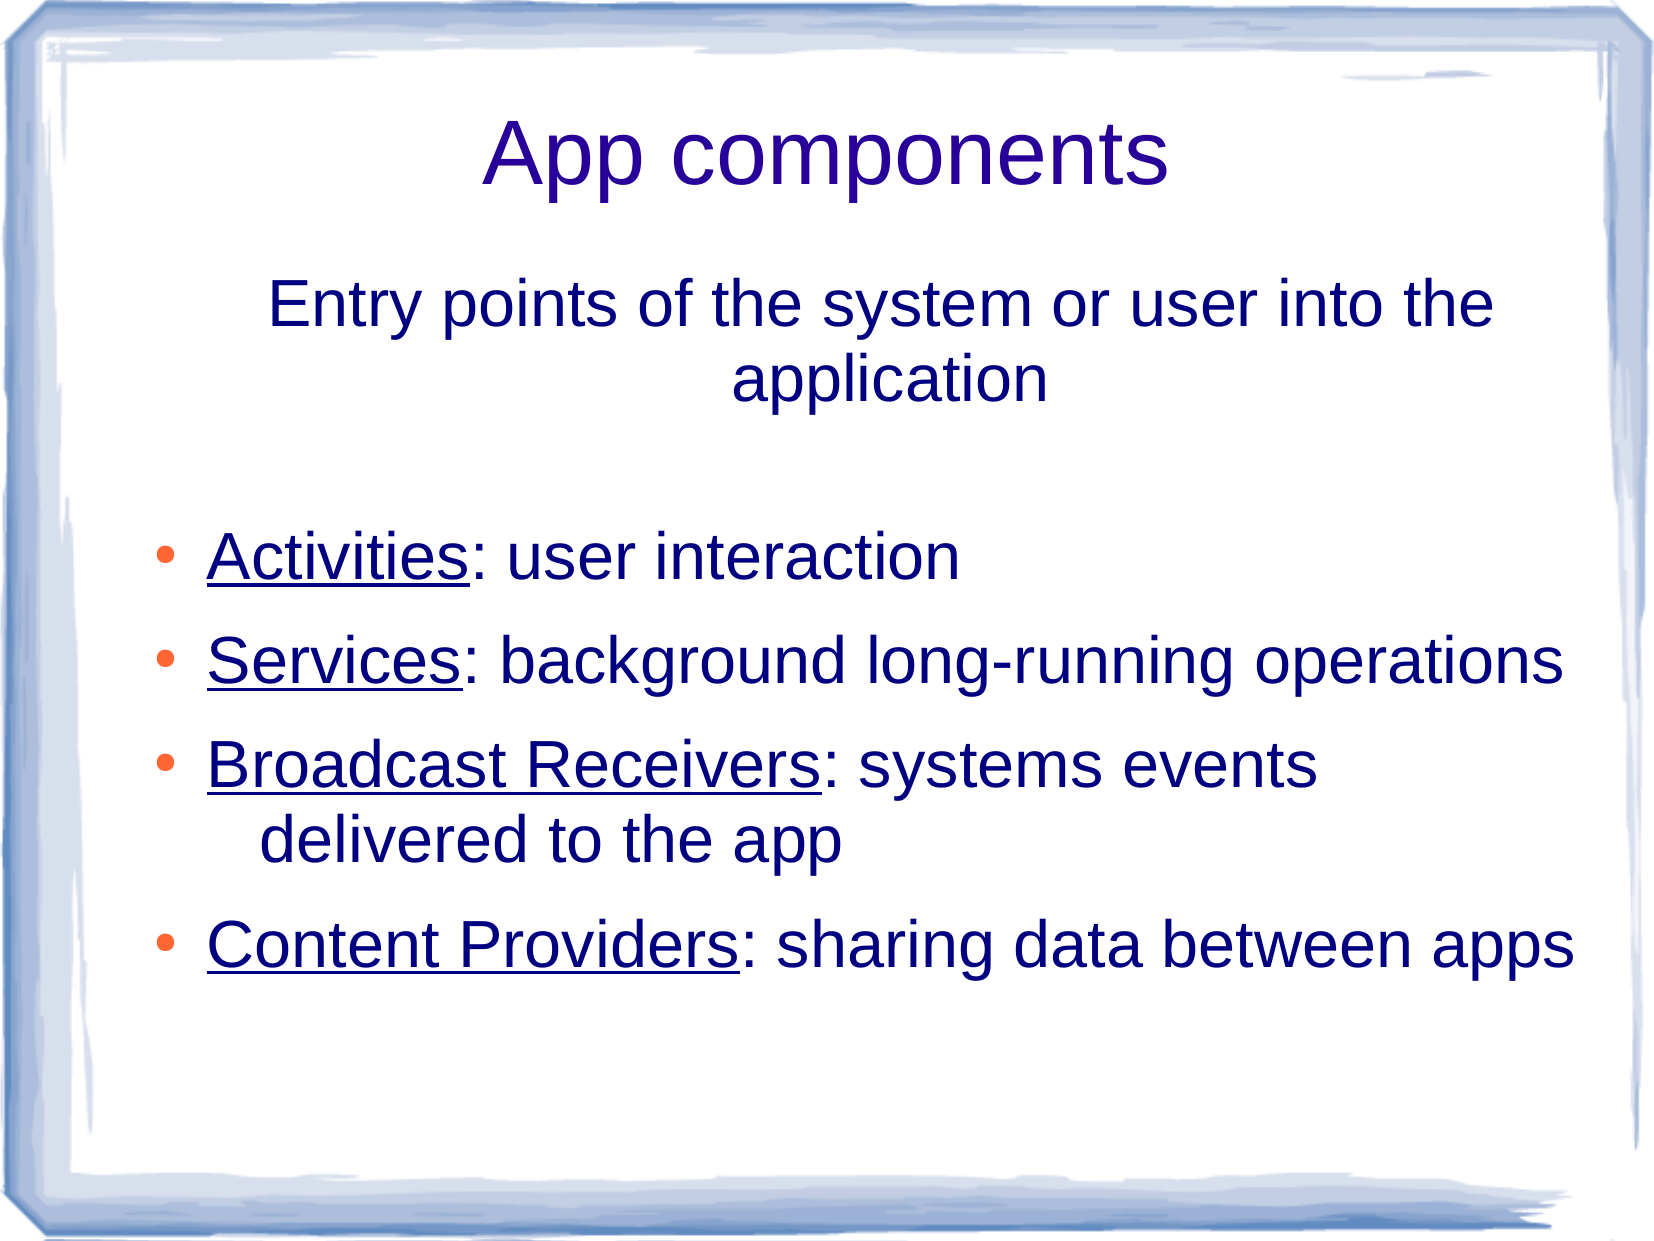

# App components
Entry points of the system or user into the application
Activities: user interaction
Services: background long-running operations
Broadcast Receivers: systems events delivered to the app
Content Providers: sharing data between apps